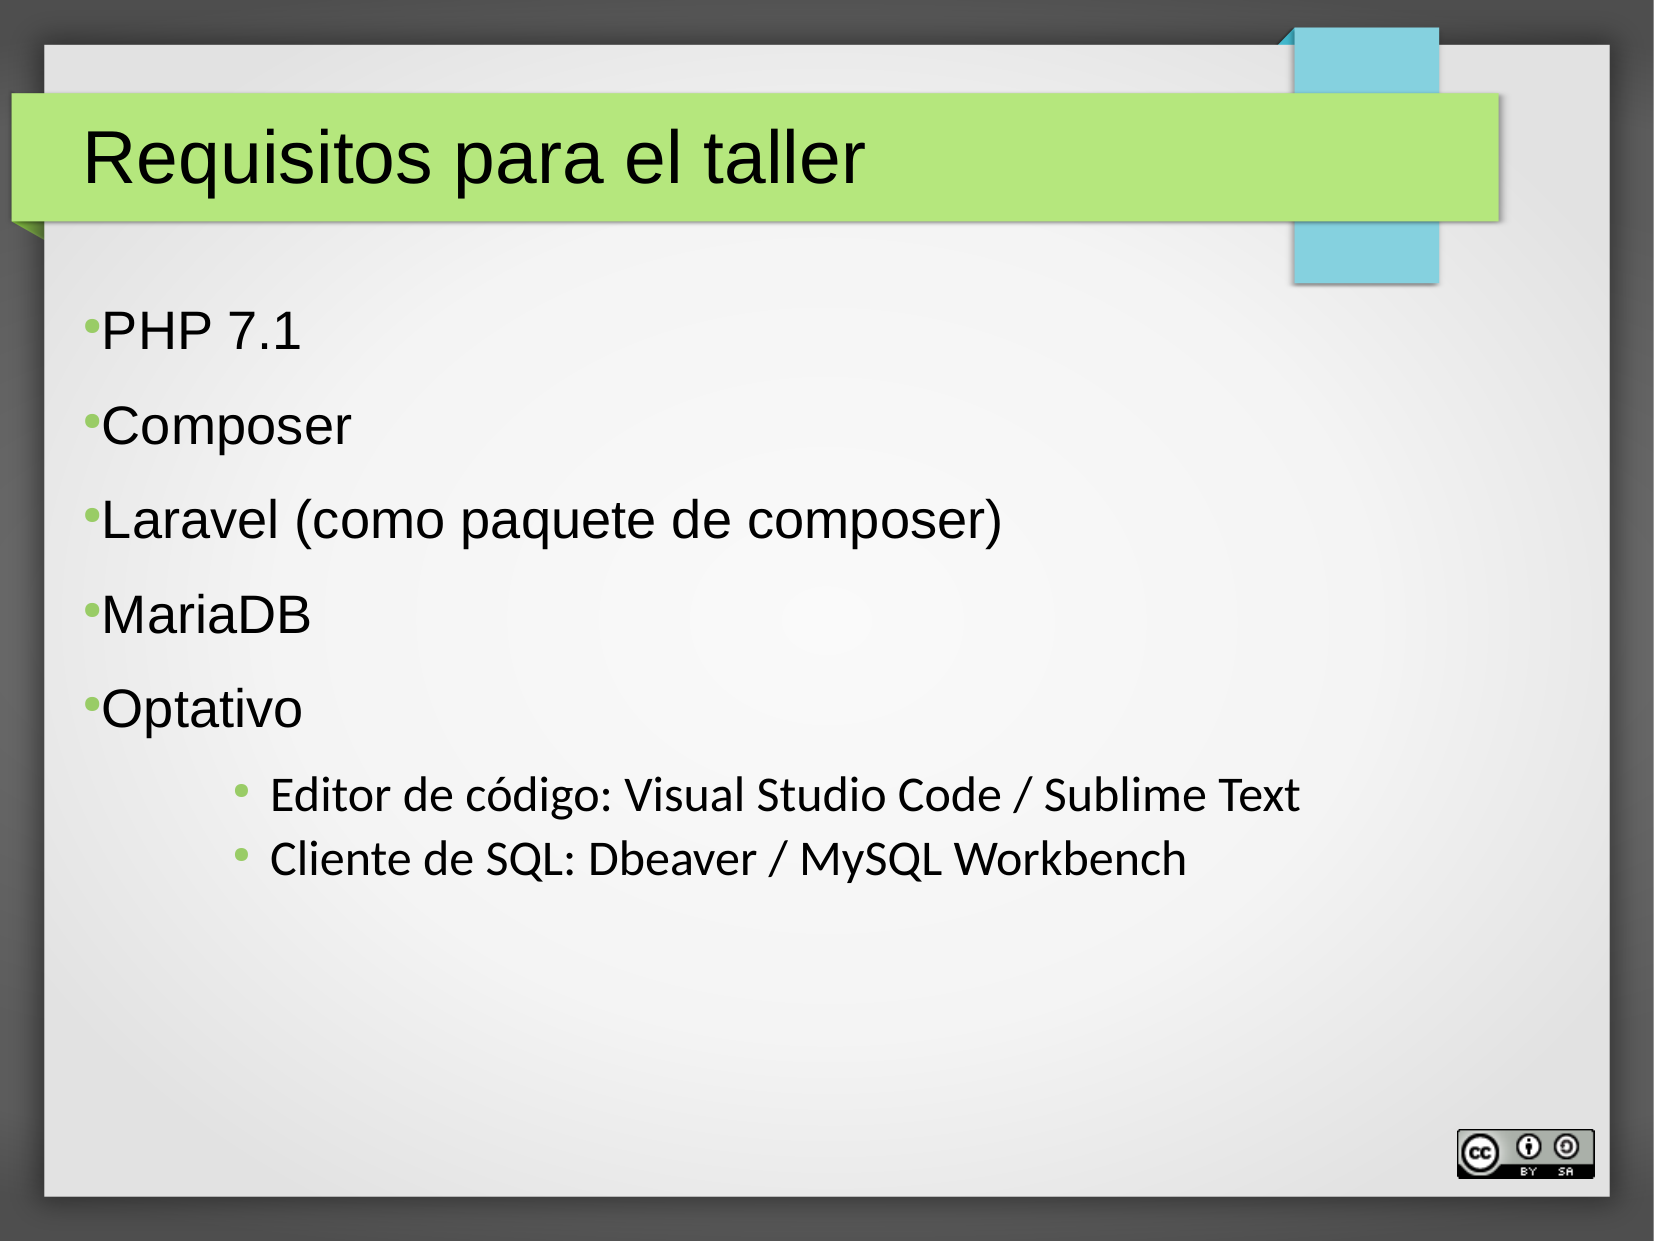

# Requisitos para el taller
PHP 7.1
Composer
Laravel (como paquete de composer)
MariaDB
Optativo
Editor de código: Visual Studio Code / Sublime Text
Cliente de SQL: Dbeaver / MySQL Workbench